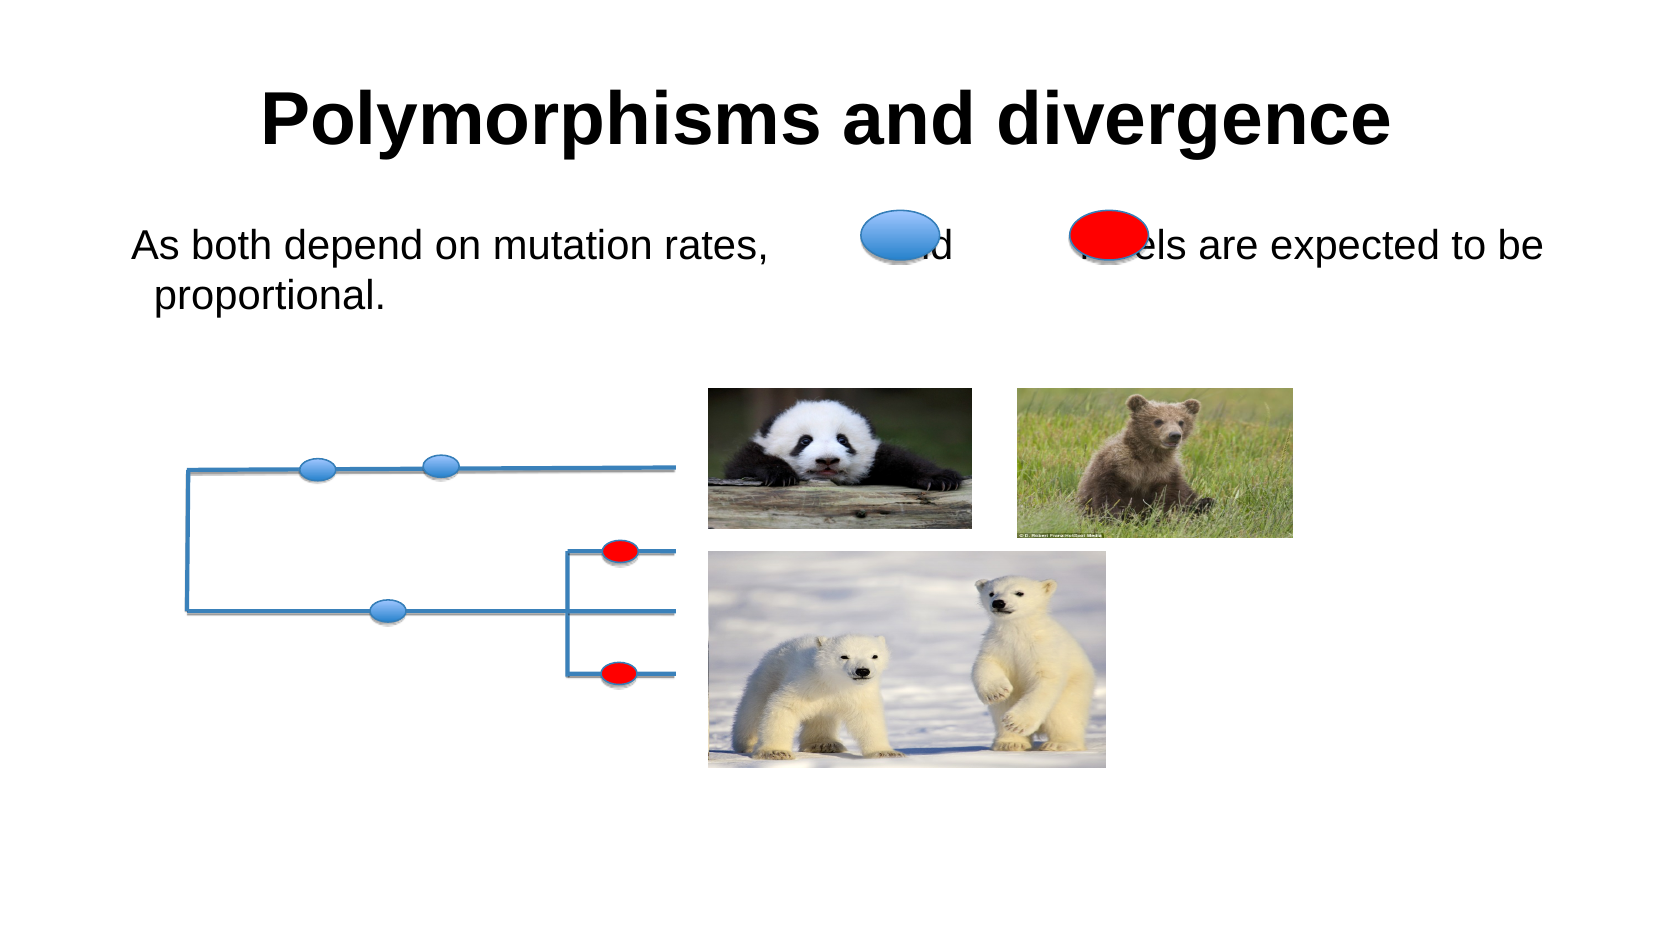

# Polymorphisms and divergence
As both depend on mutation rates, and levels are expected to be proportional.